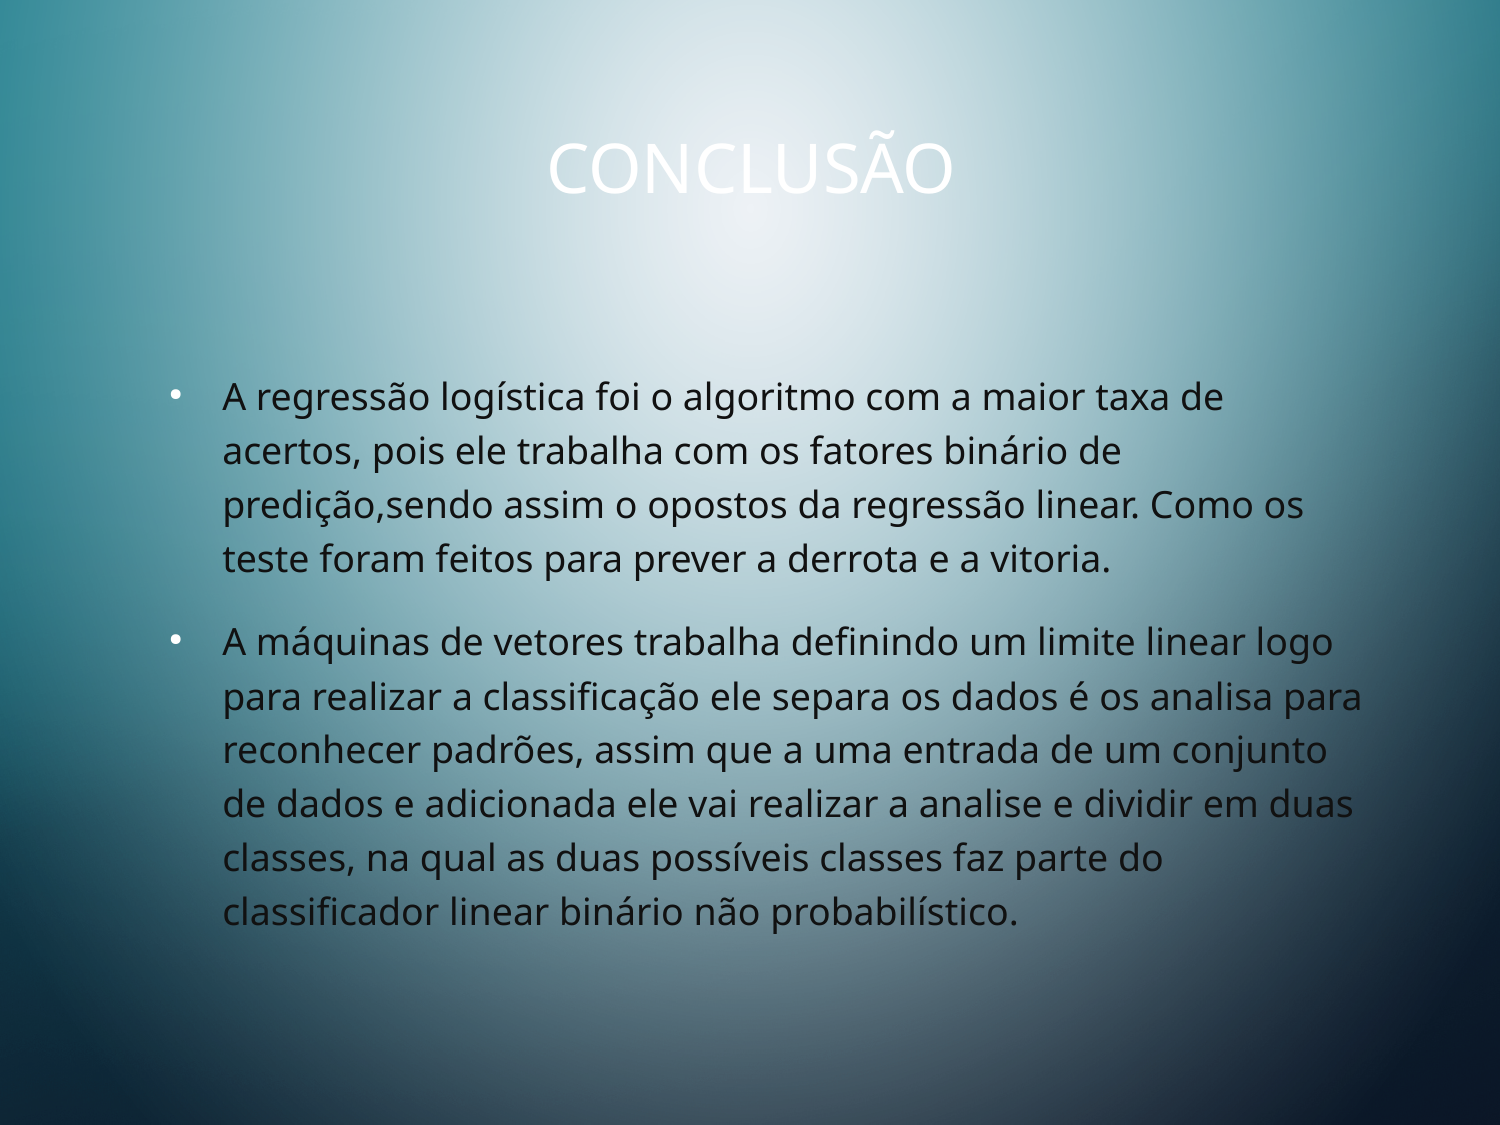

Conclusão
#
A regressão logística foi o algoritmo com a maior taxa de acertos, pois ele trabalha com os fatores binário de predição,sendo assim o opostos da regressão linear. Como os teste foram feitos para prever a derrota e a vitoria.
A máquinas de vetores trabalha definindo um limite linear logo para realizar a classificação ele separa os dados é os analisa para reconhecer padrões, assim que a uma entrada de um conjunto de dados e adicionada ele vai realizar a analise e dividir em duas classes, na qual as duas possíveis classes faz parte do classificador linear binário não probabilístico.